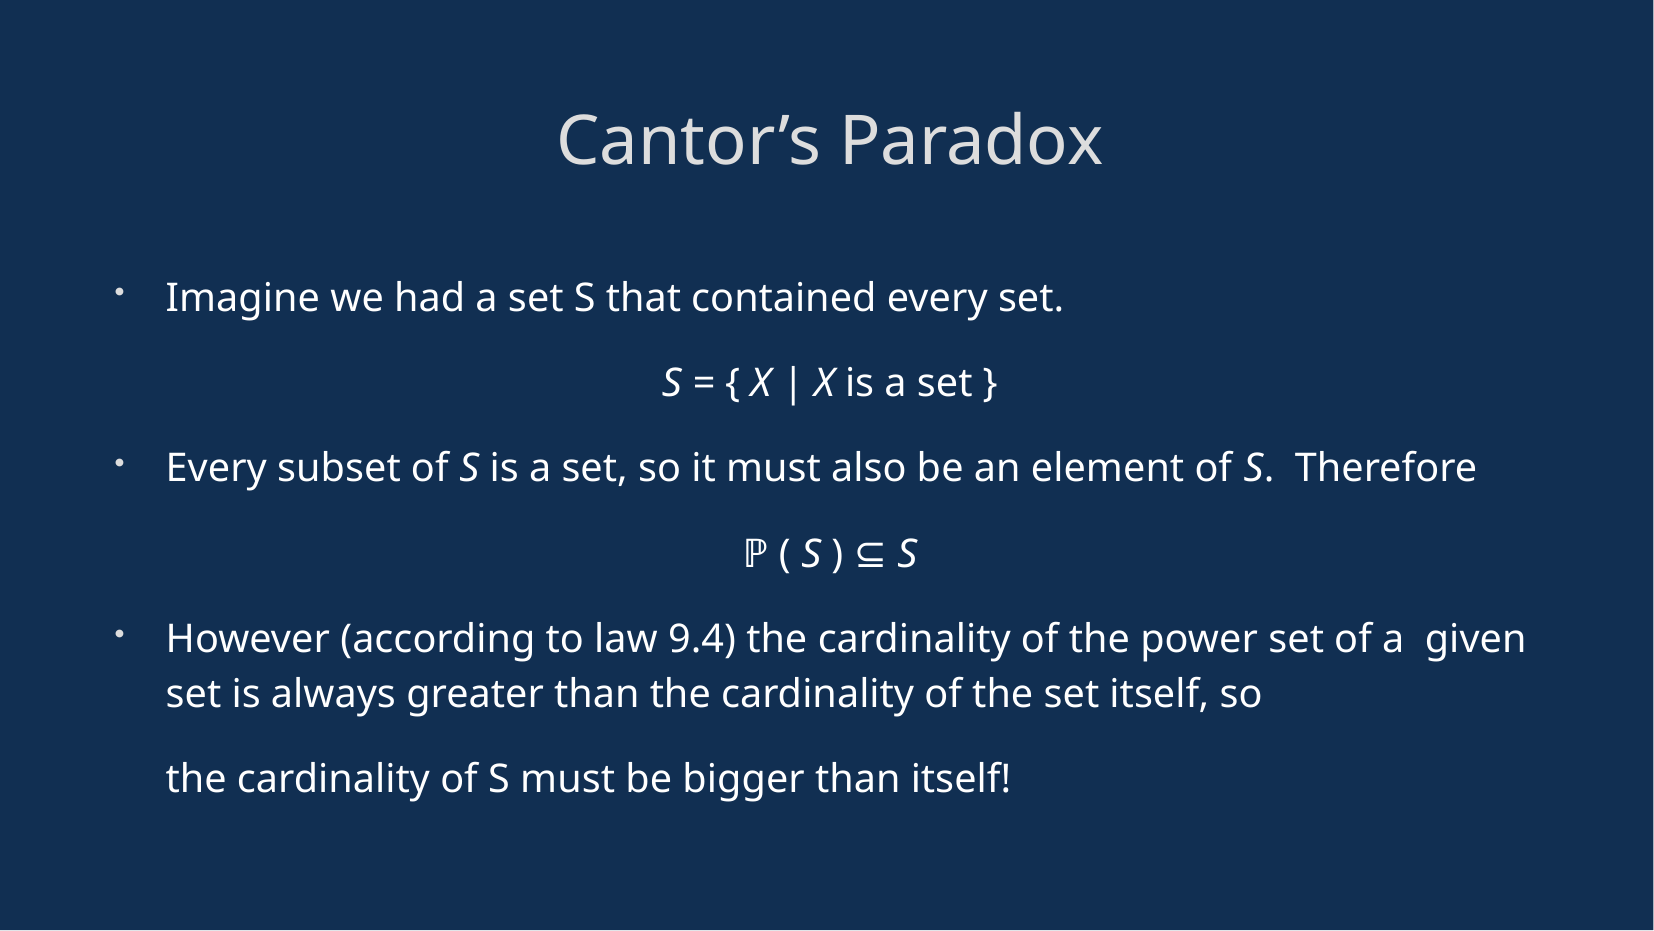

# Cantor’s Paradox
Imagine we had a set S that contained every set.
S = { X | X is a set }
Every subset of S is a set, so it must also be an element of S. Therefore
ℙ ( S ) ⊆ S
However (according to law 9.4) the cardinality of the power set of a given set is always greater than the cardinality of the set itself, so
the cardinality of S must be bigger than itself!